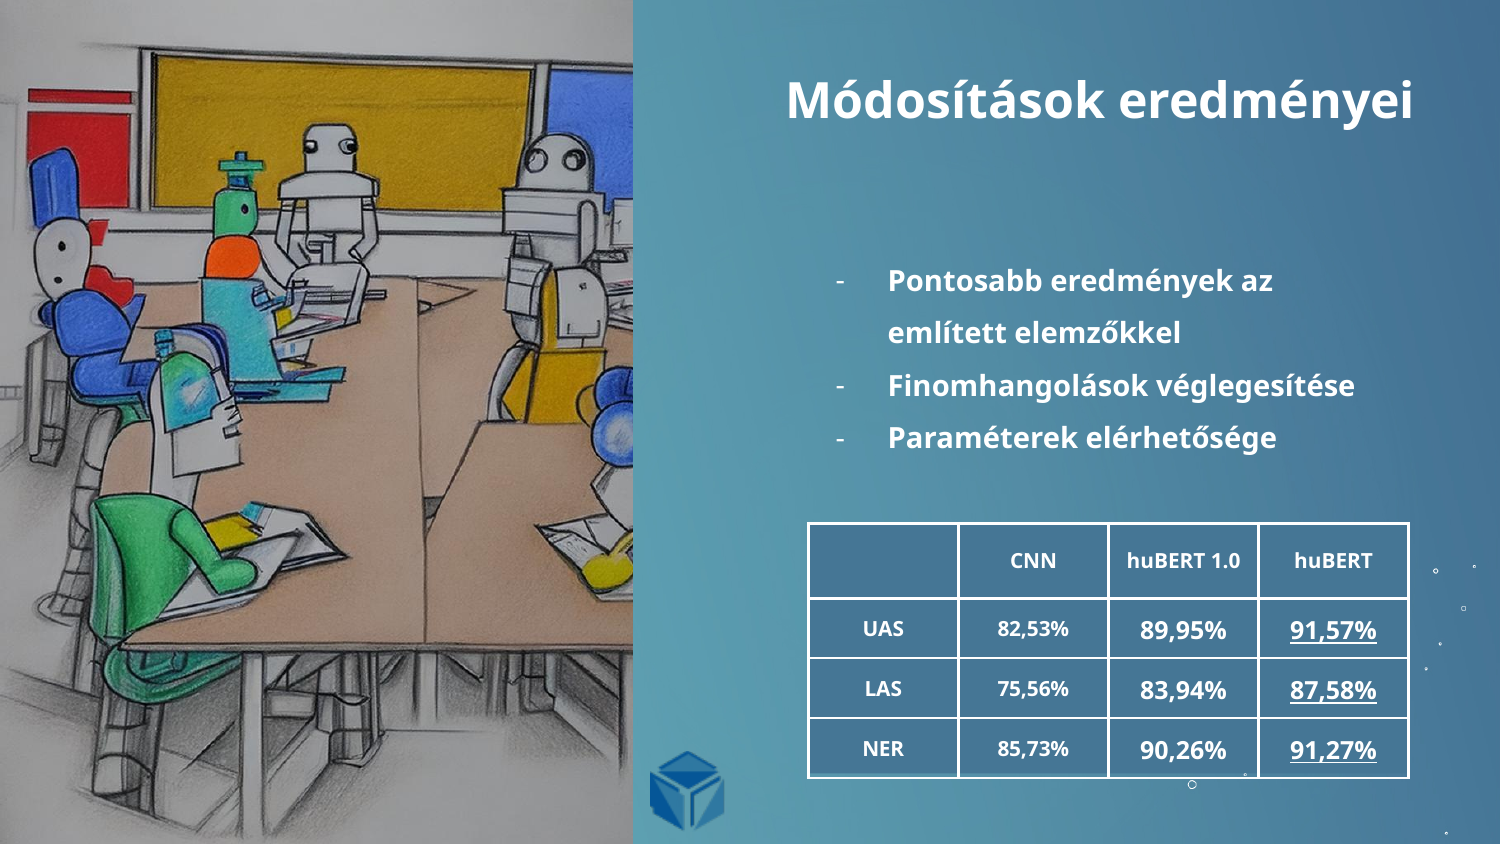

Módosítások eredményei
Pontosabb eredmények az említett elemzőkkel
Finomhangolások véglegesítése
Paraméterek elérhetősége
| | CNN | huBERT 1.0 | huBERT |
| --- | --- | --- | --- |
| UAS | 82,53% | 89,95% | 91,57% |
| LAS | 75,56% | 83,94% | 87,58% |
| NER | 85,73% | 90,26% | 91,27% |